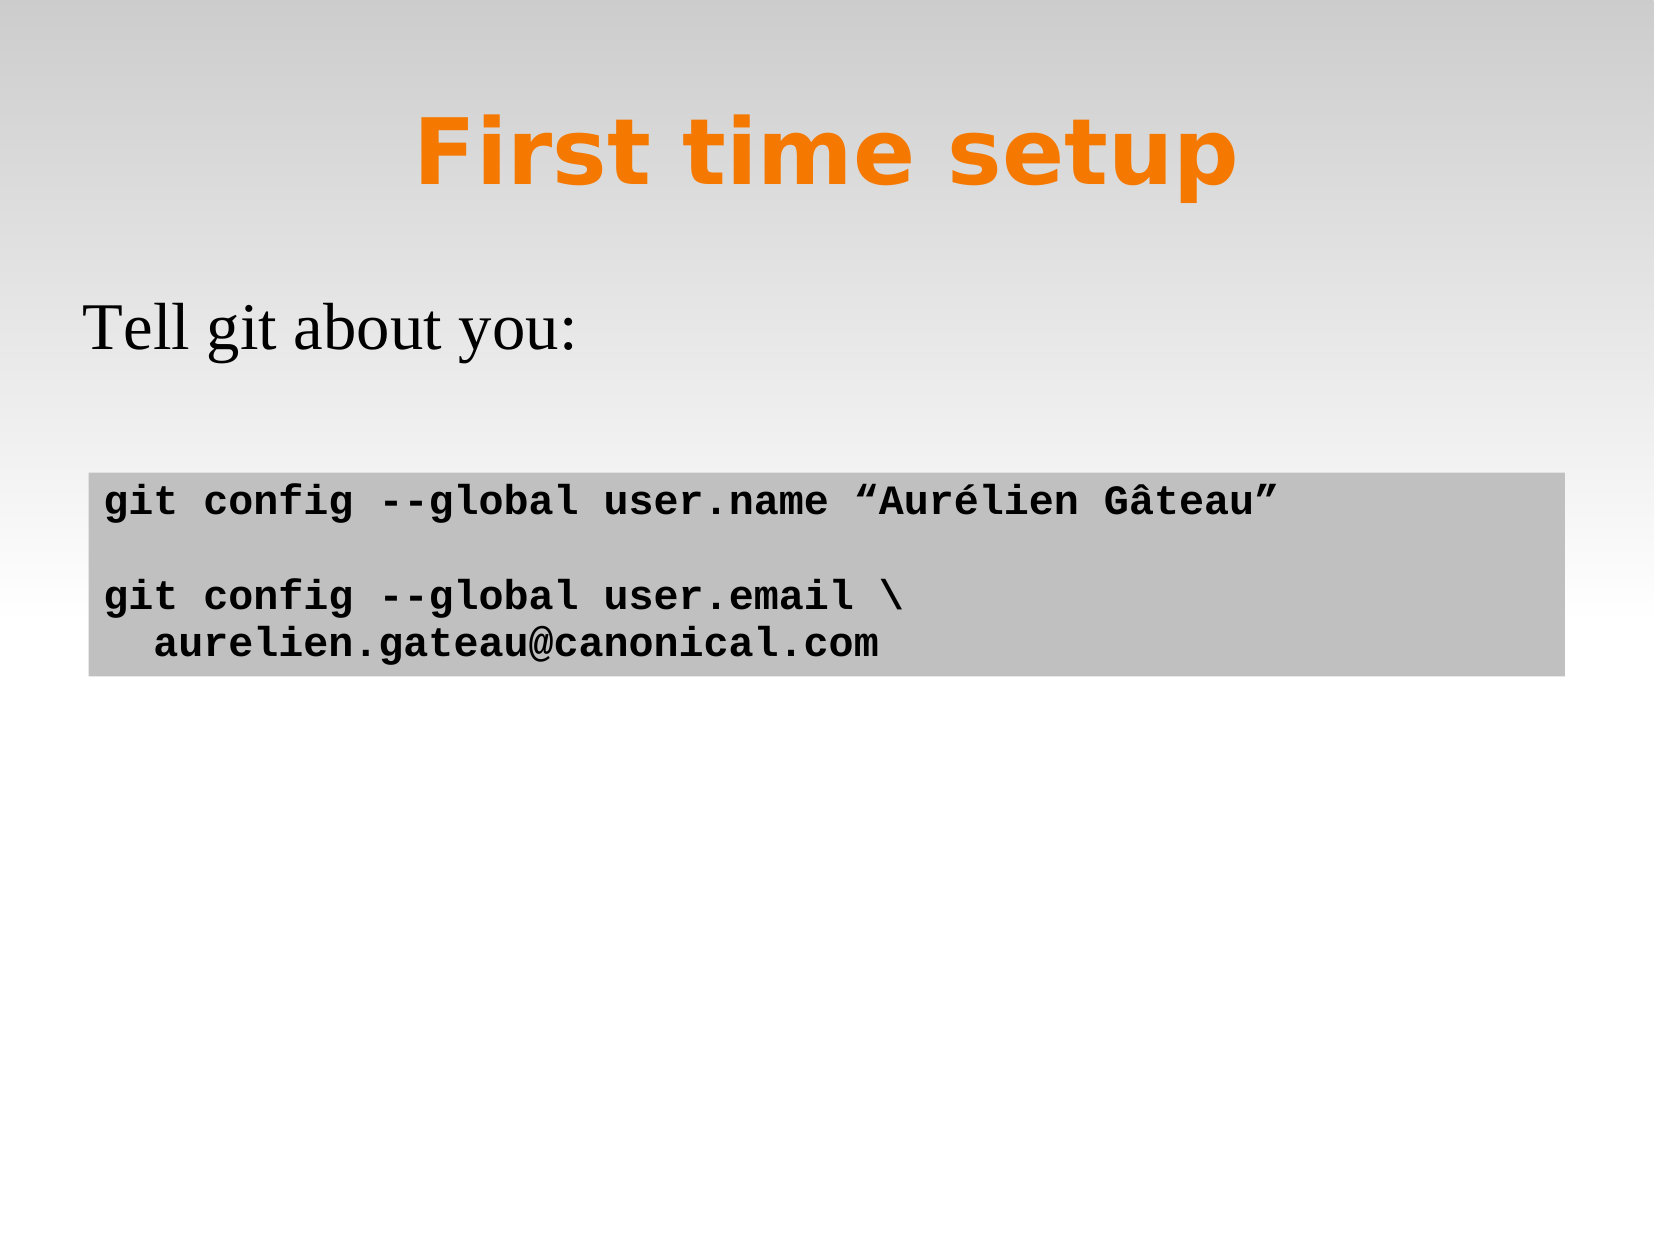

# First time setup
Tell git about you:
git config --global user.name “Aurélien Gâteau”
git config --global user.email \
 aurelien.gateau@canonical.com